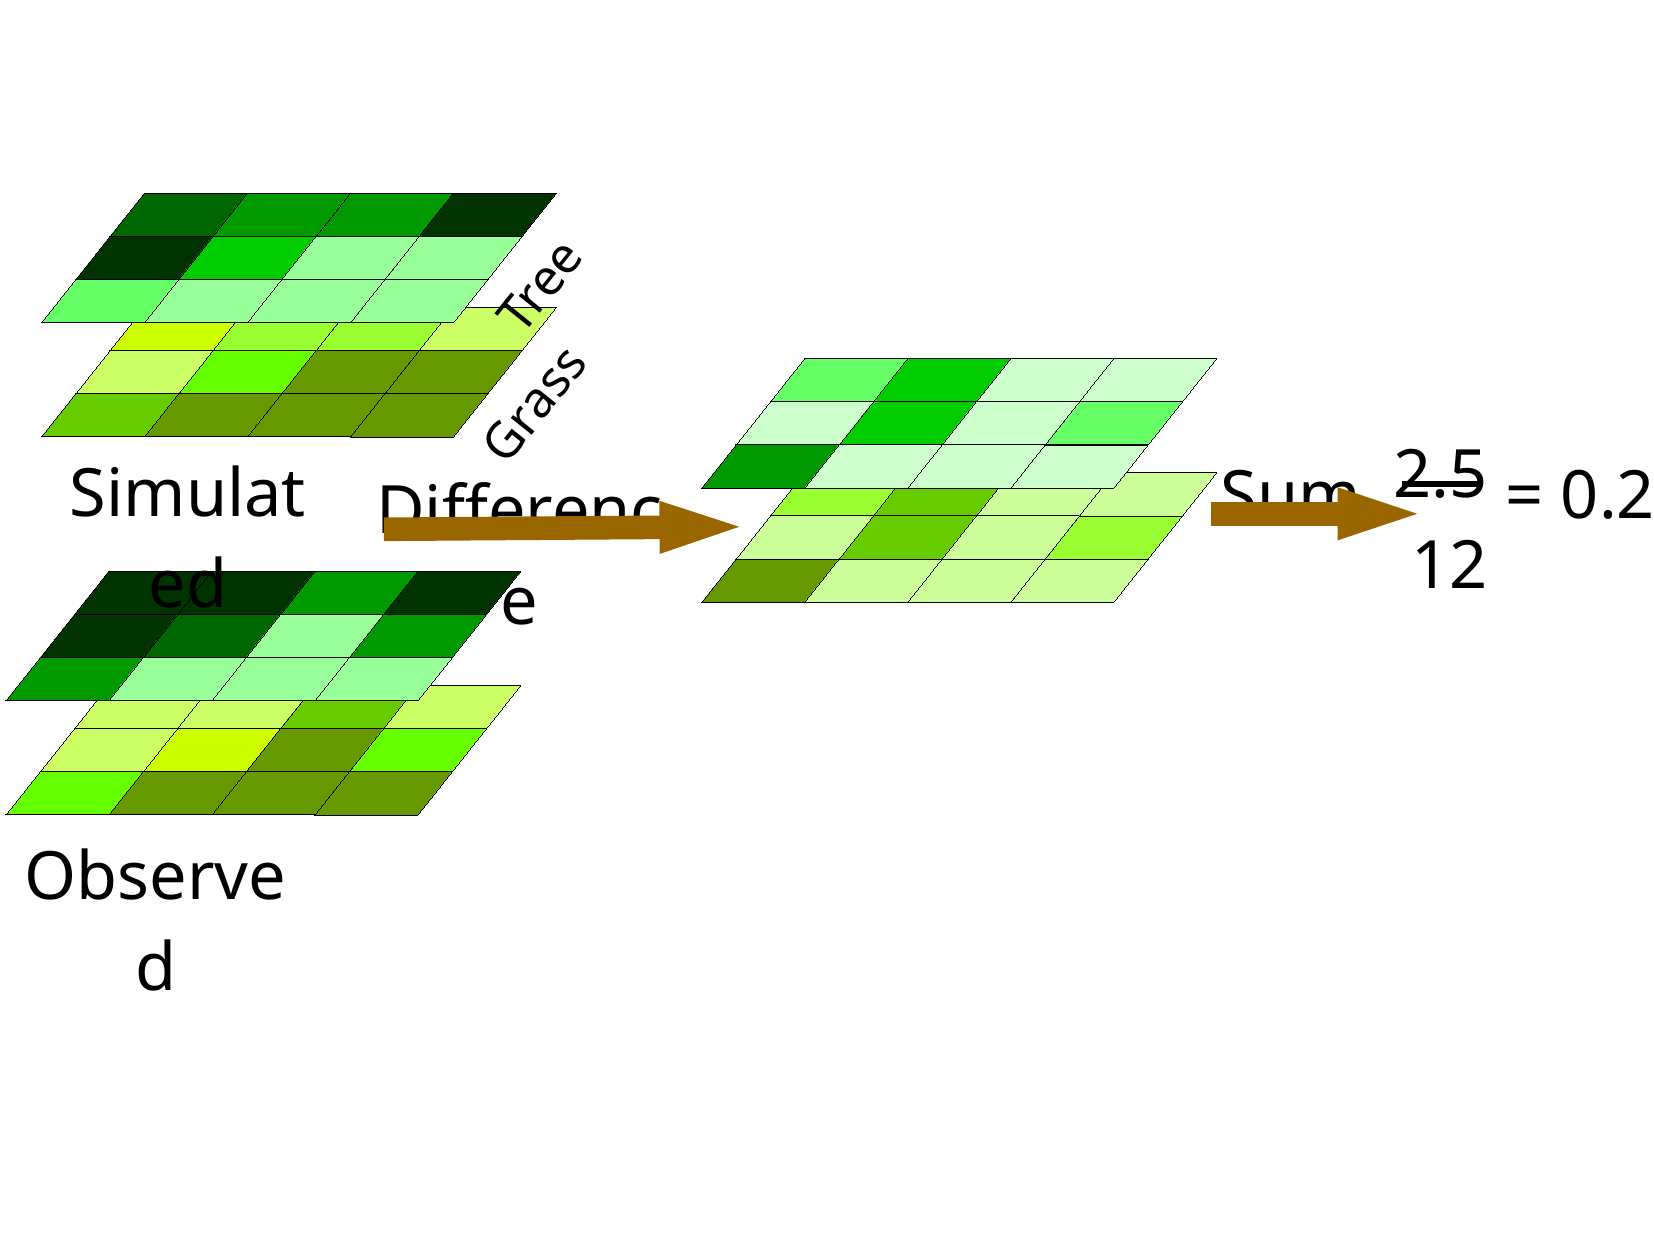

Tree
Grass
2.5
 12
Simulated
Sum
= 0.21
Difference
Observed